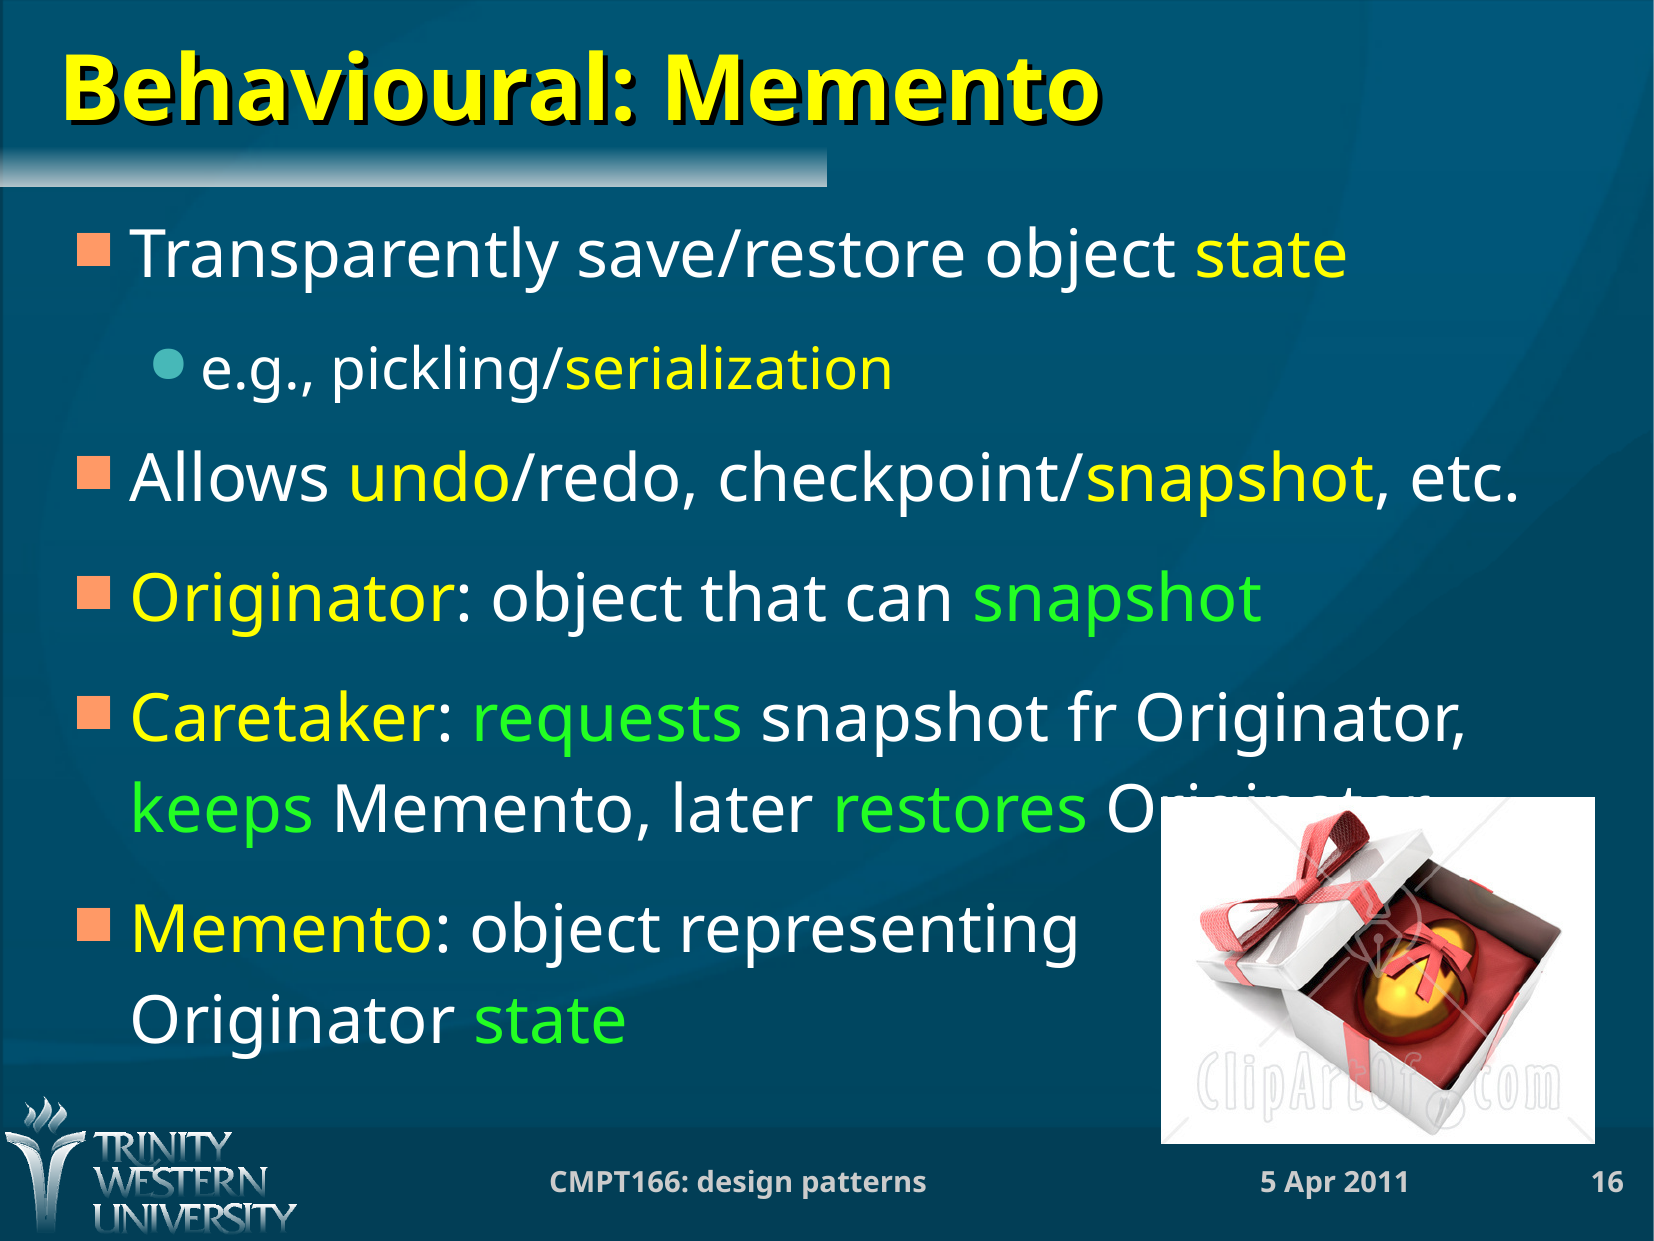

# Behavioural: Memento
Transparently save/restore object state
e.g., pickling/serialization
Allows undo/redo, checkpoint/snapshot, etc.
Originator: object that can snapshot
Caretaker: requests snapshot fr Originator, keeps Memento, later restores Originator
Memento: object representing
Originator state
CMPT166: design patterns
5 Apr 2011
16